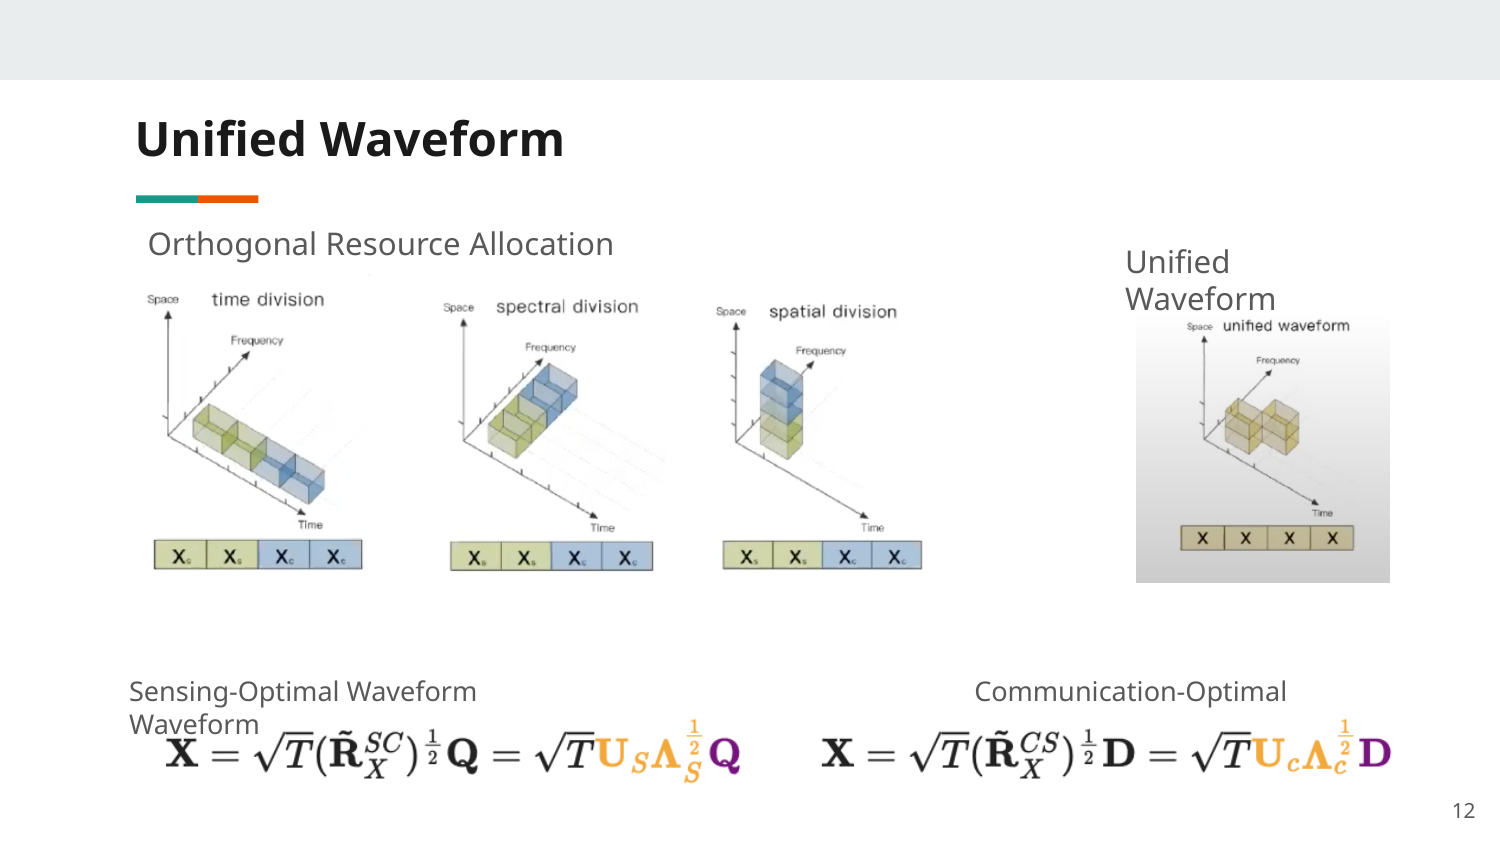

# Unified Waveform
Orthogonal Resource Allocation
Unified Waveform
Sensing-Optimal Waveform Communication-Optimal Waveform